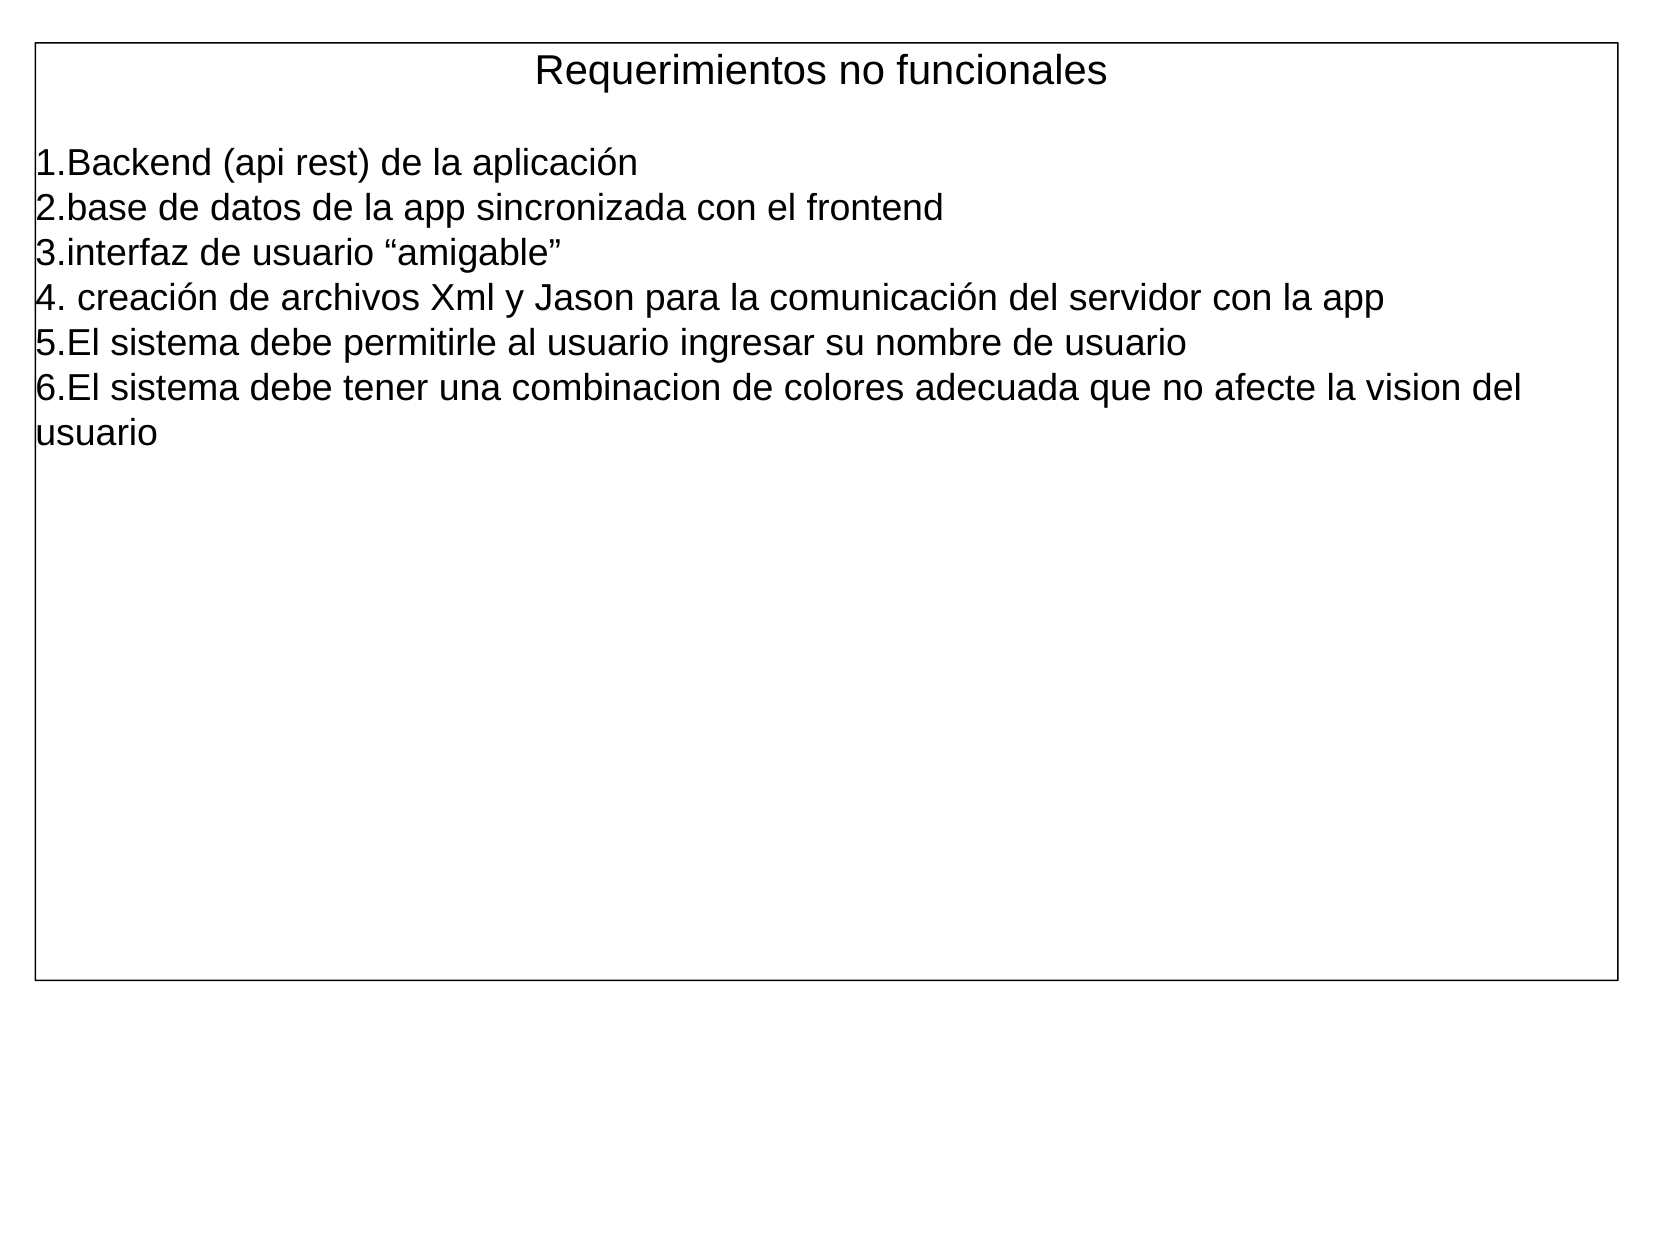

Requerimientos no funcionales
1.Backend (api rest) de la aplicación
2.base de datos de la app sincronizada con el frontend
3.interfaz de usuario “amigable”
4. creación de archivos Xml y Jason para la comunicación del servidor con la app
5.El sistema debe permitirle al usuario ingresar su nombre de usuario
6.El sistema debe tener una combinacion de colores adecuada que no afecte la vision del usuario